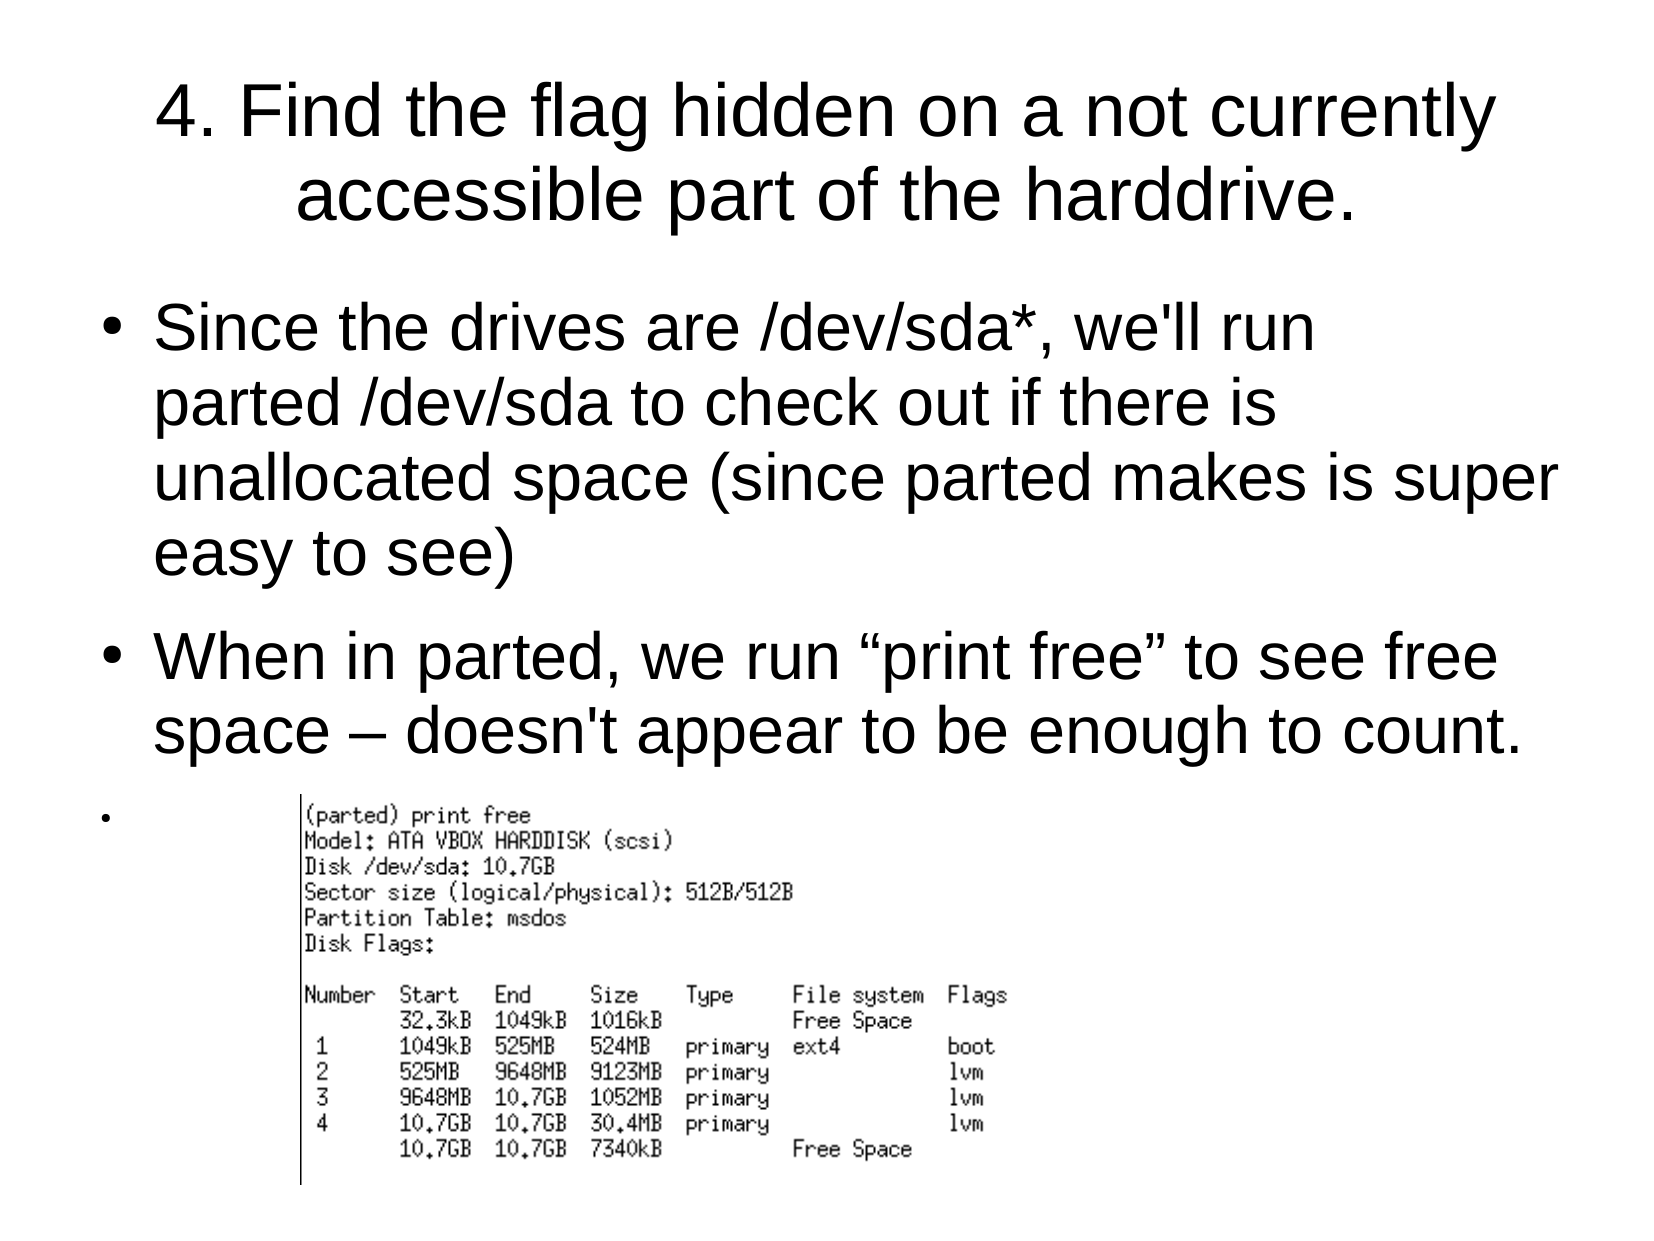

# 4. Find the flag hidden on a not currently accessible part of the harddrive.
Since the drives are /dev/sda*, we'll run parted /dev/sda to check out if there is unallocated space (since parted makes is super easy to see)
When in parted, we run “print free” to see free space – doesn't appear to be enough to count.